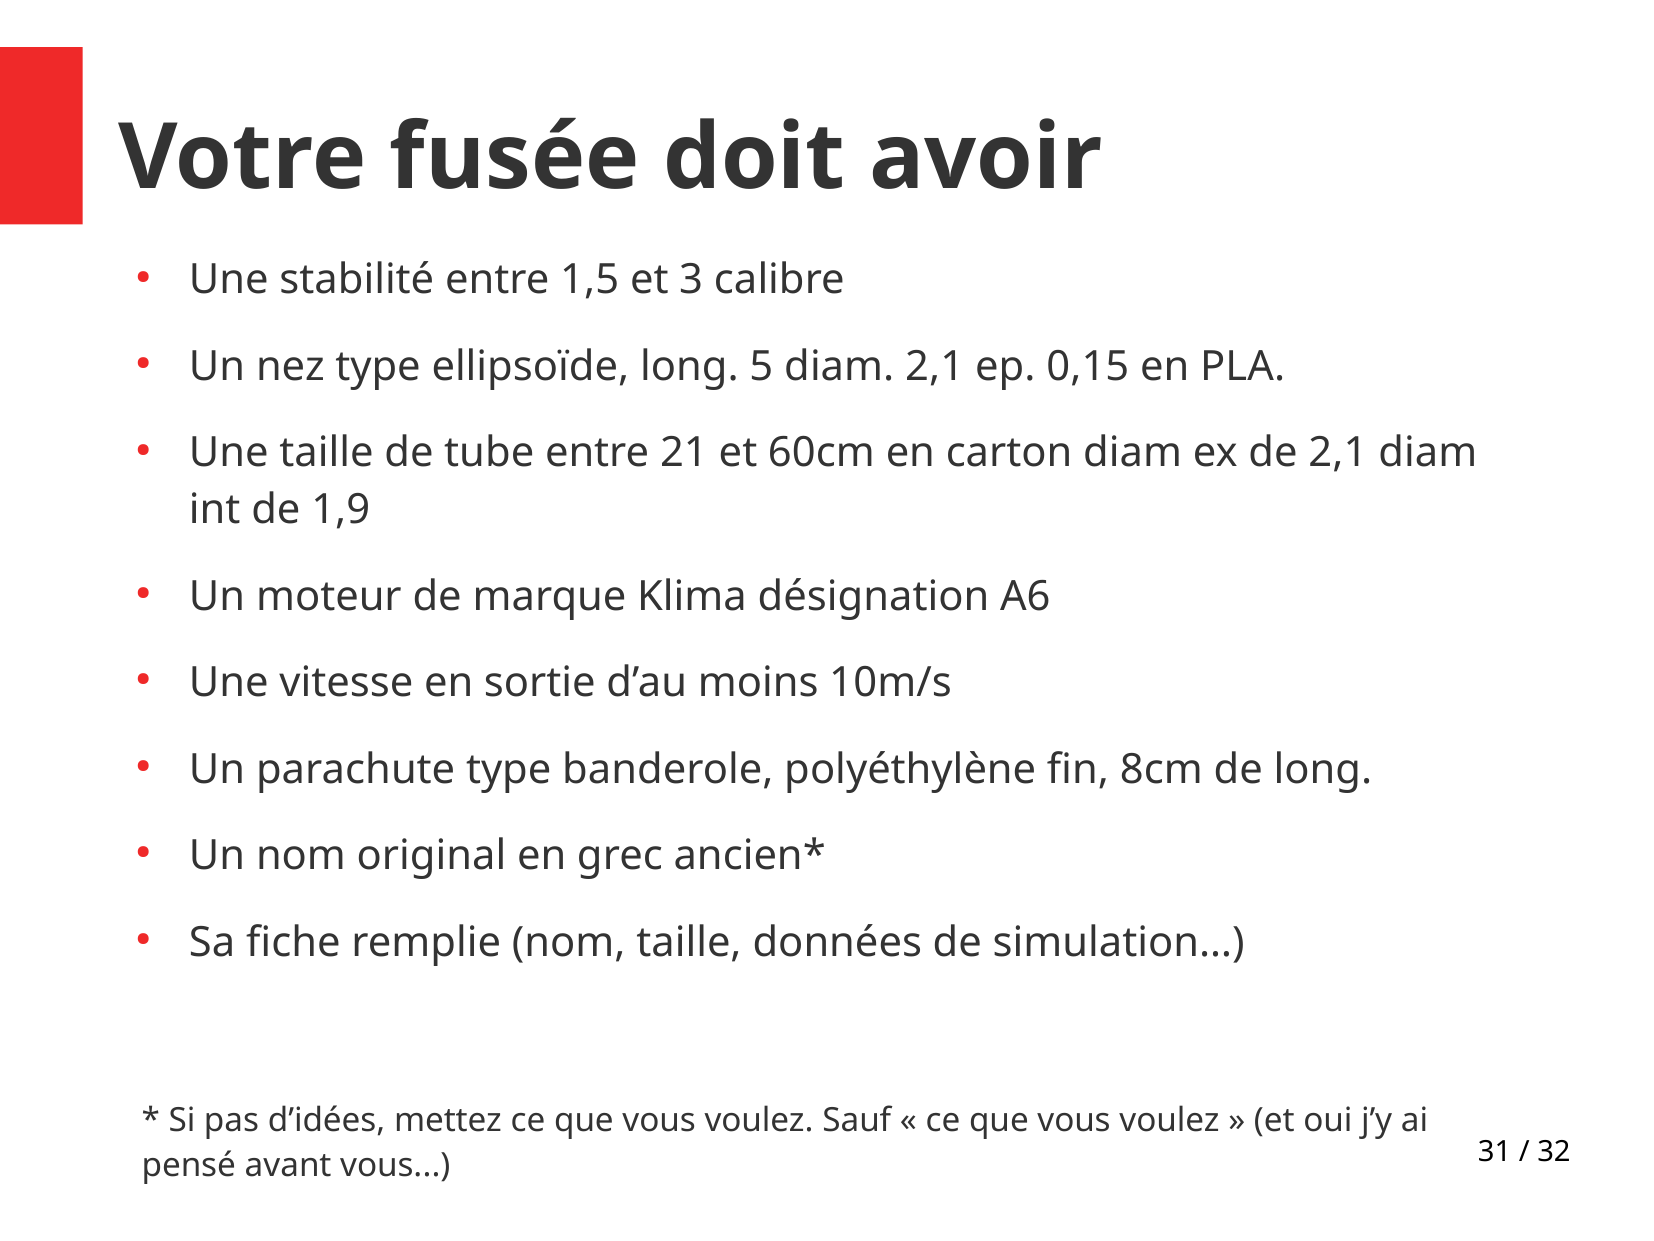

# Votre fusée doit avoir
Une stabilité entre 1,5 et 3 calibre
Un nez type ellipsoïde, long. 5 diam. 2,1 ep. 0,15 en PLA.
Une taille de tube entre 21 et 60cm en carton diam ex de 2,1 diam int de 1,9
Un moteur de marque Klima désignation A6
Une vitesse en sortie d’au moins 10m/s
Un parachute type banderole, polyéthylène fin, 8cm de long.
Un nom original en grec ancien*
Sa fiche remplie (nom, taille, données de simulation…)
* Si pas d’idées, mettez ce que vous voulez. Sauf « ce que vous voulez » (et oui j’y ai pensé avant vous...)
31